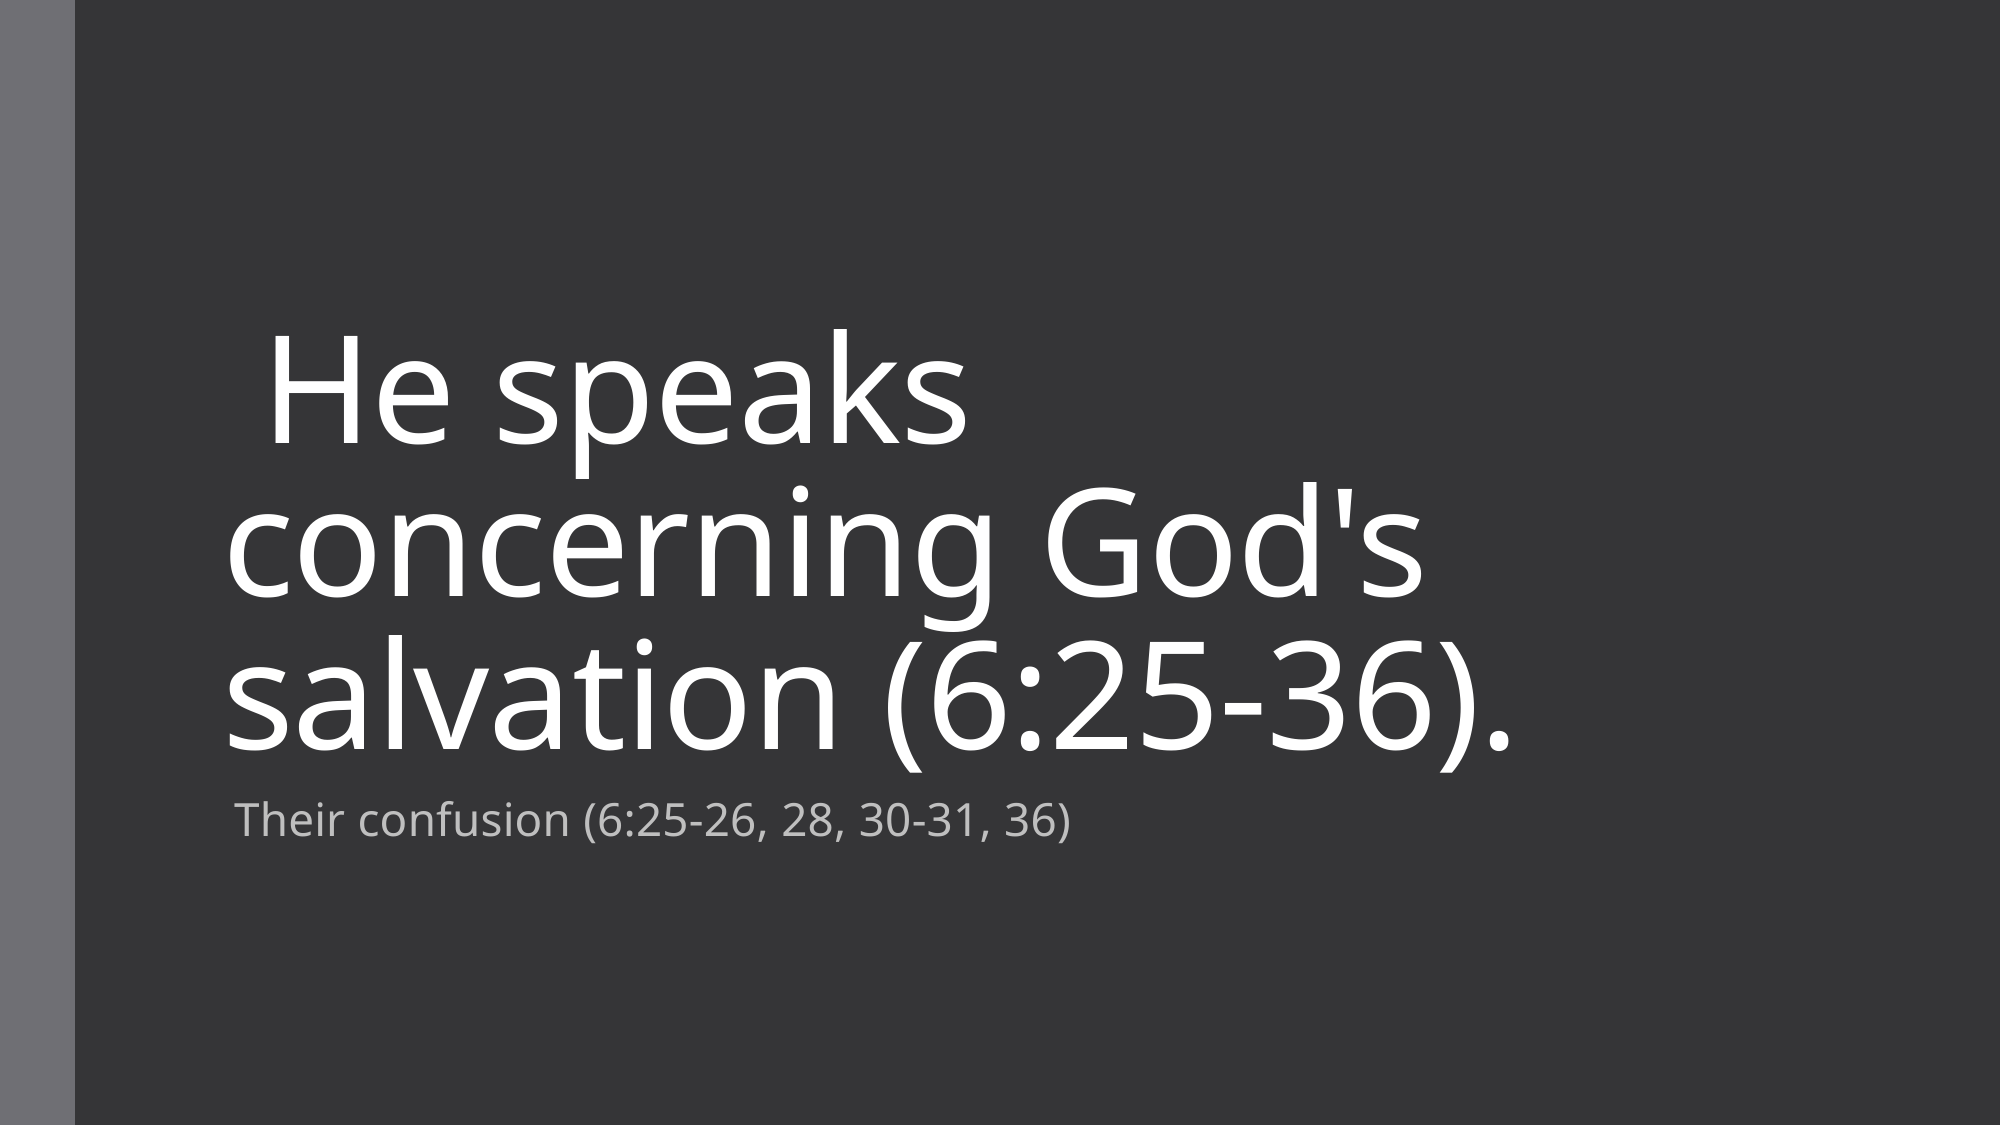

# He speaks concerning God's salvation (6:25-36).
 Their confusion (6:25-26, 28, 30-31, 36)